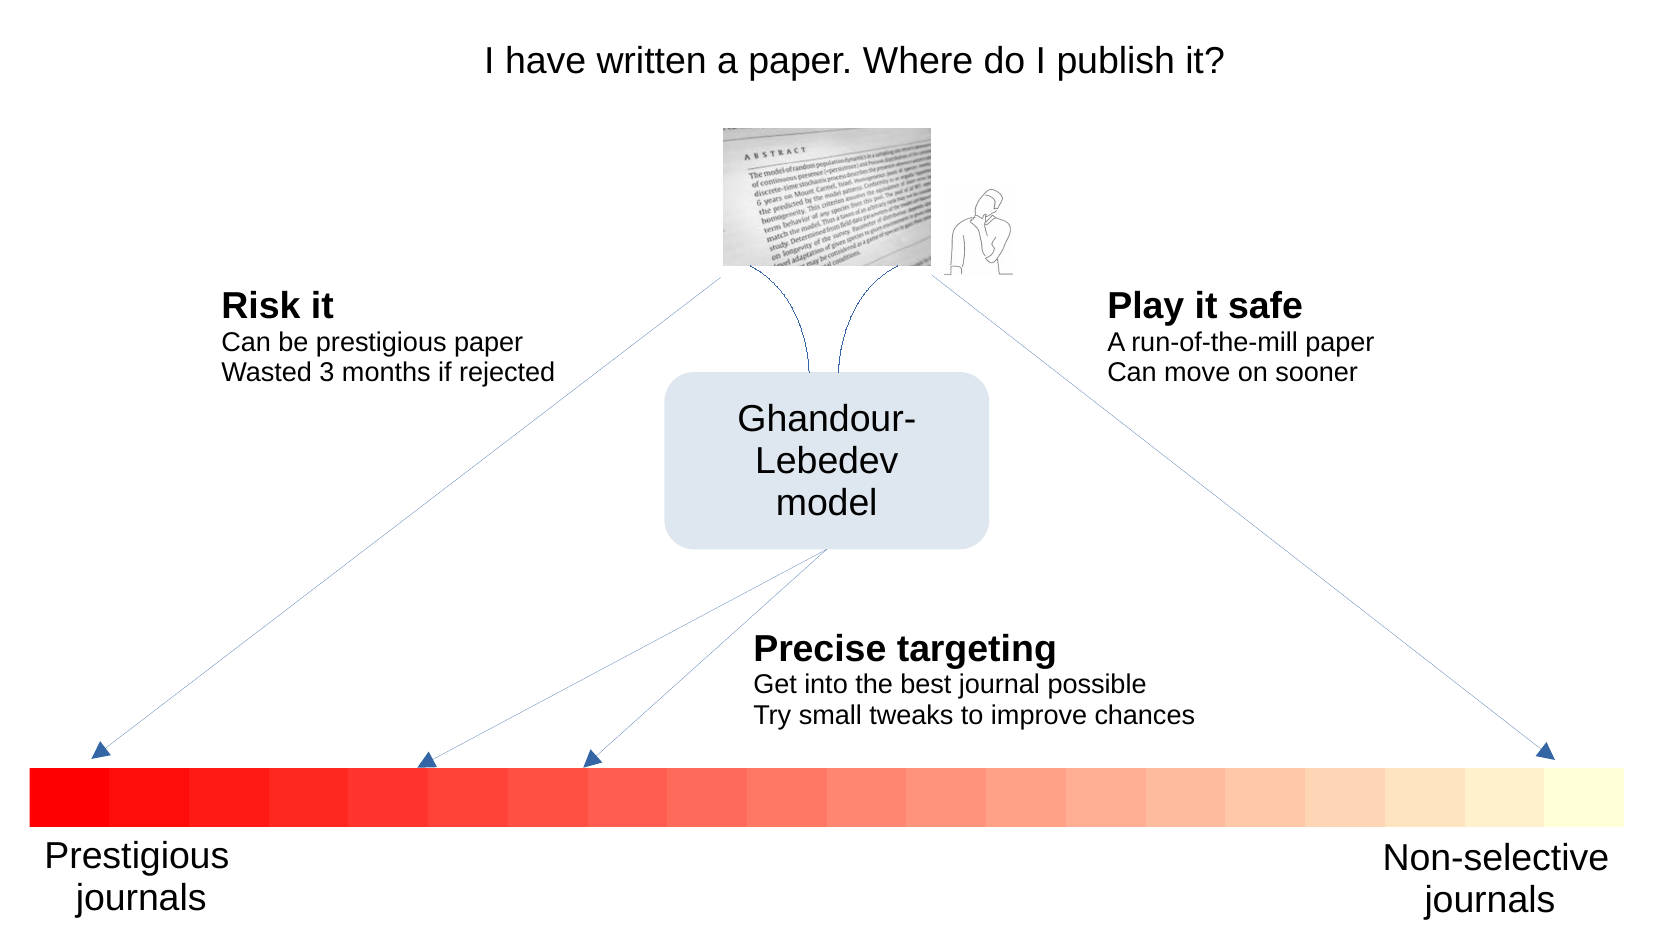

I have written a paper. Where do I publish it?
Risk it
Can be prestigious paper
Wasted 3 months if rejected
Play it safe
A run-of-the-mill paper
Can move on sooner
Ghandour-Lebedev
model
Precise targeting
Get into the best journal possible
Try small tweaks to improve chances
Prestigious
 journals
Non-selective
 journals